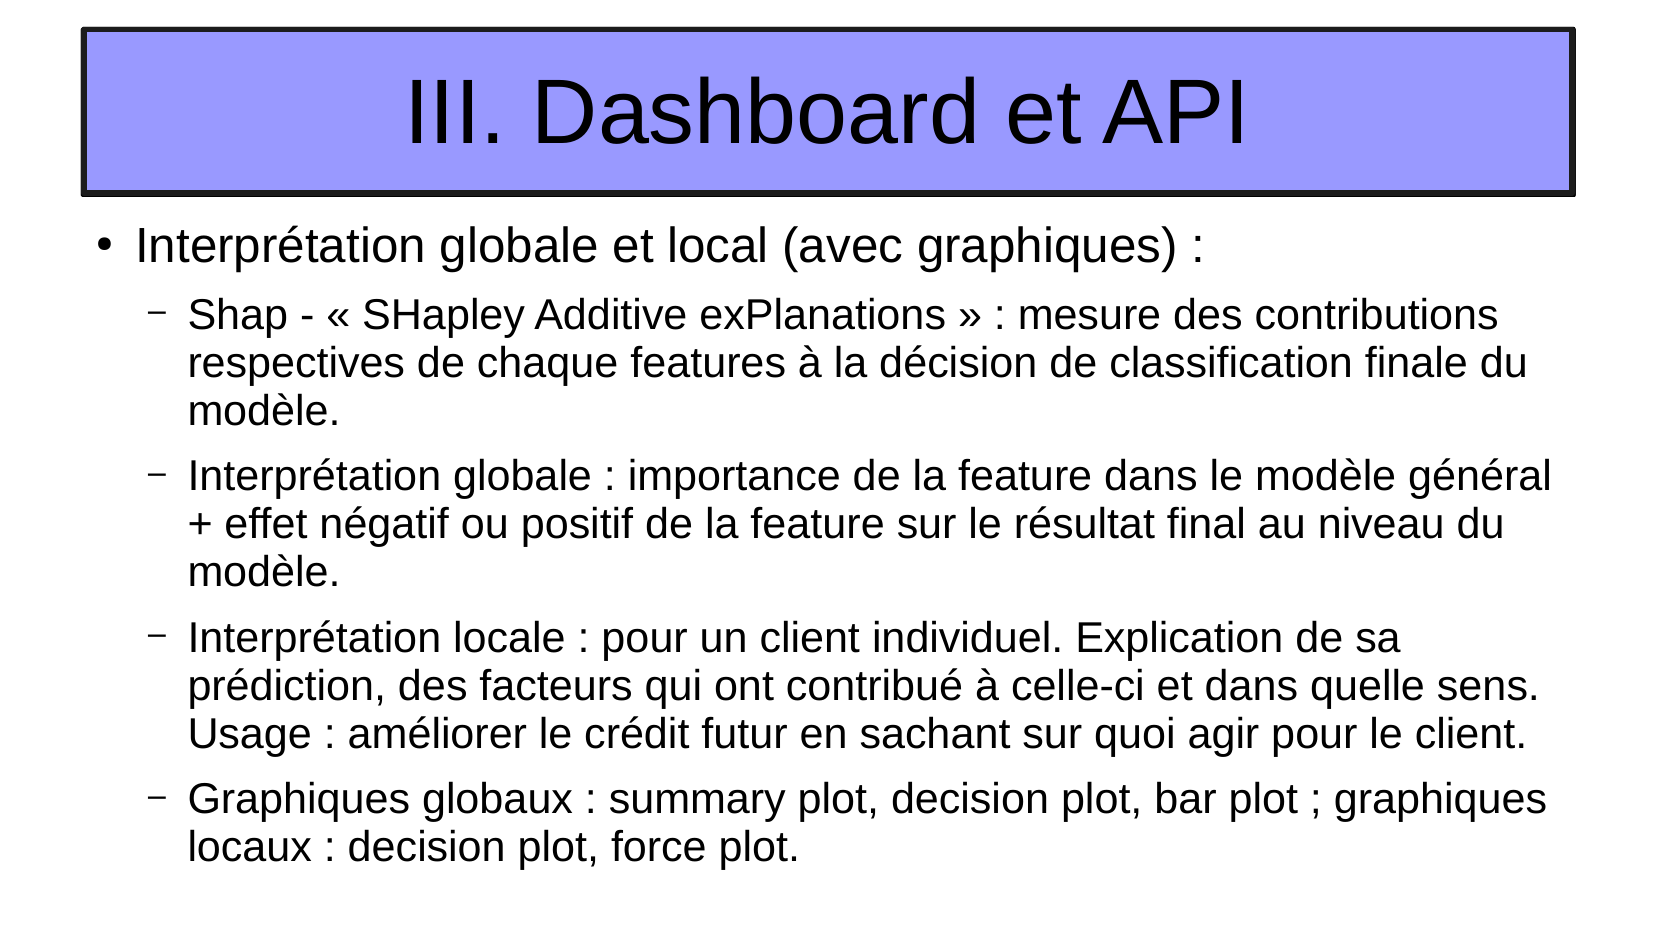

III. Dashboard et API
#
Interprétation globale et local (avec graphiques) :
Shap - « SHapley Additive exPlanations » : mesure des contributions respectives de chaque features à la décision de classification finale du modèle.
Interprétation globale : importance de la feature dans le modèle général + effet négatif ou positif de la feature sur le résultat final au niveau du modèle.
Interprétation locale : pour un client individuel. Explication de sa prédiction, des facteurs qui ont contribué à celle-ci et dans quelle sens. Usage : améliorer le crédit futur en sachant sur quoi agir pour le client.
Graphiques globaux : summary plot, decision plot, bar plot ; graphiques locaux : decision plot, force plot.